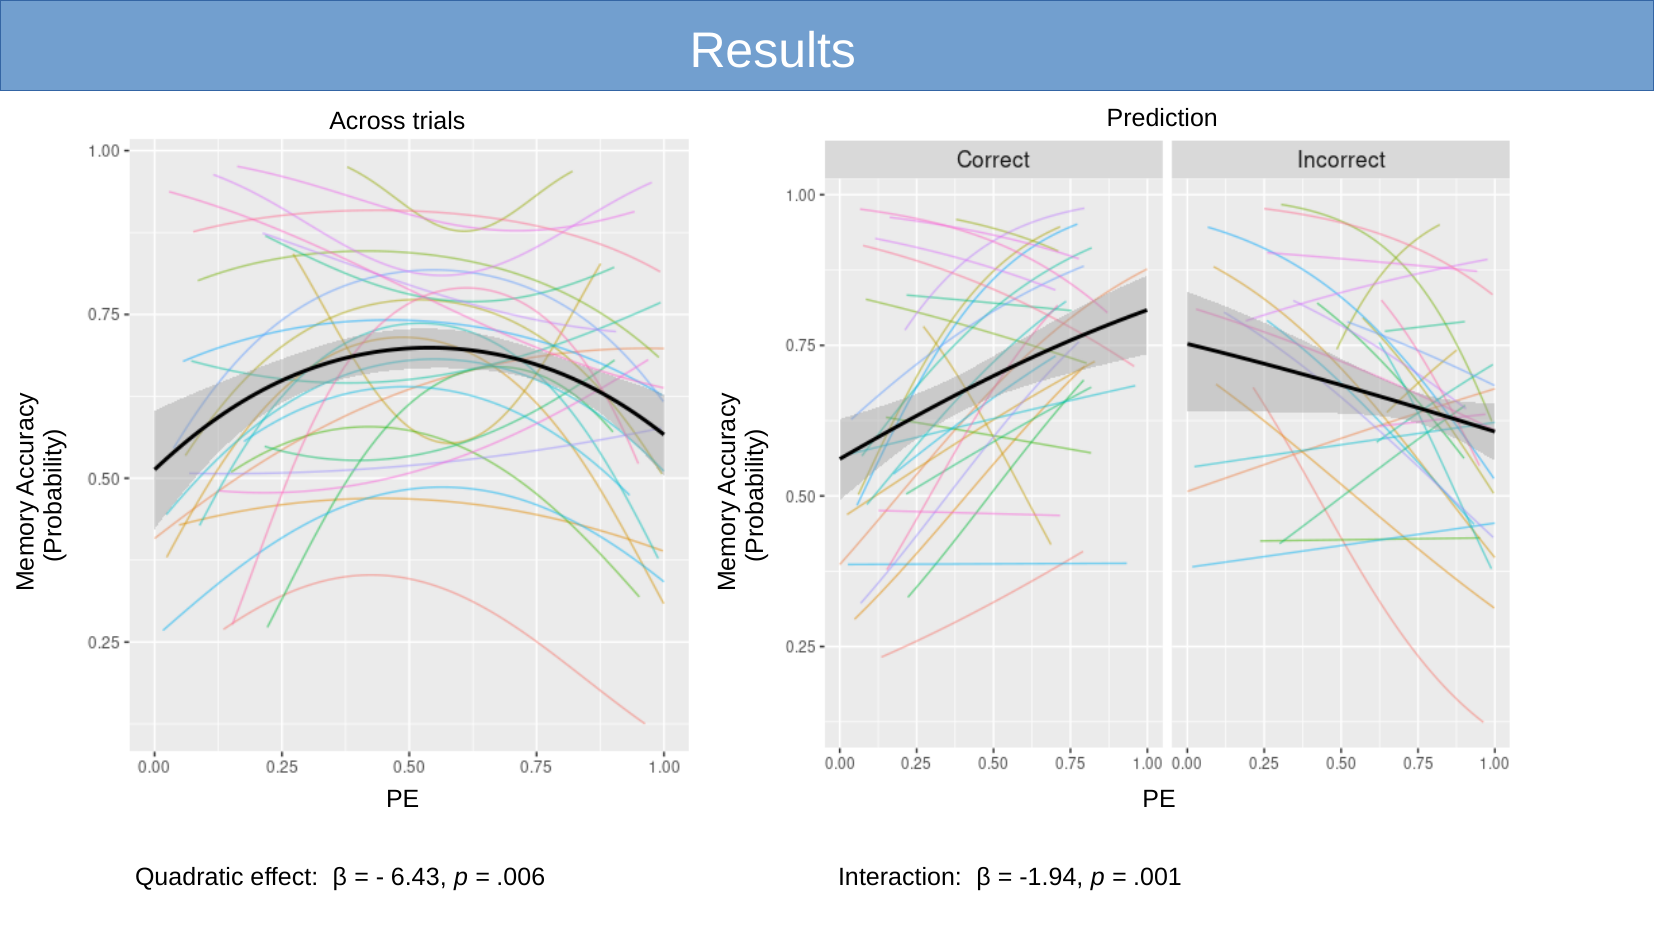

Results
Prediction
Across trials
Memory Accuracy
(Probability)
Memory Accuracy
(Probability)
PE
PE
Quadratic effect: β = - 6.43, p = .006
Interaction: β = -1.94, p = .001